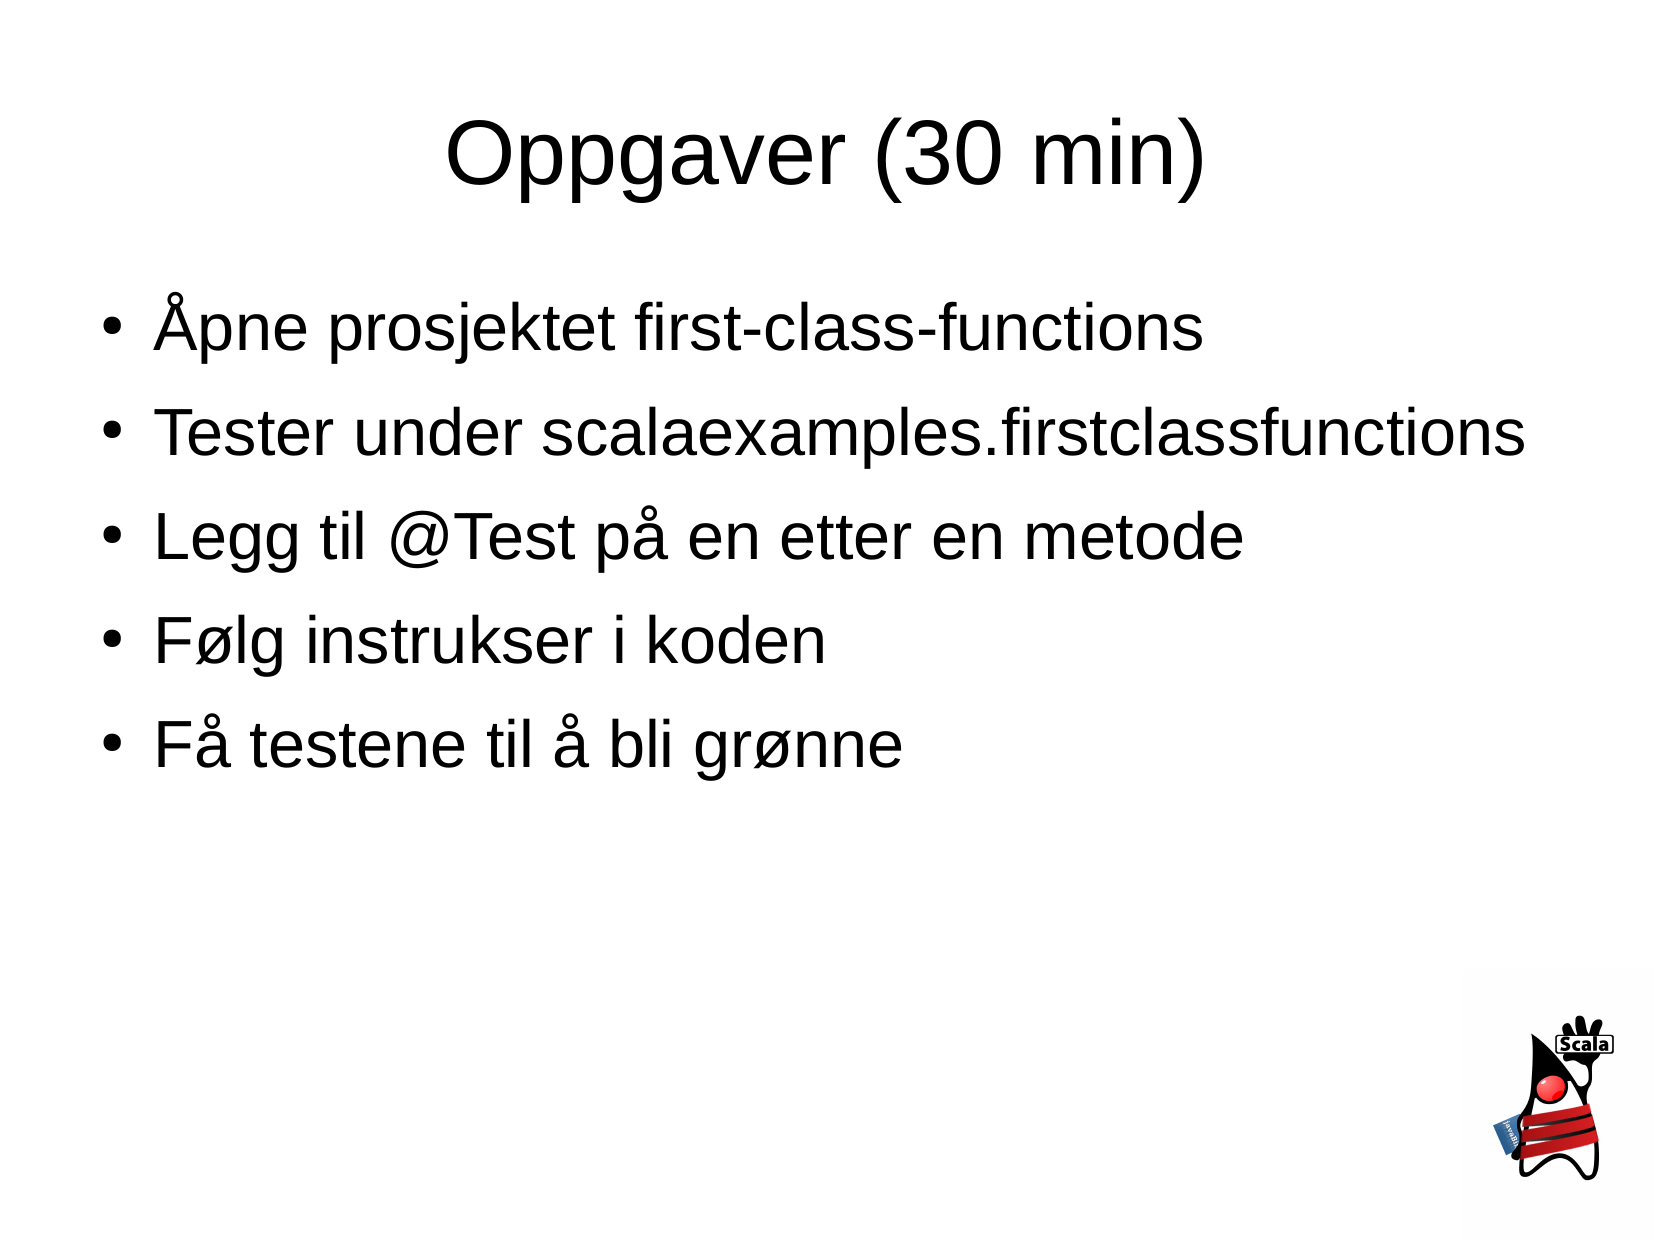

# Oppgaver (30 min)
Åpne prosjektet first-class-functions
Tester under scalaexamples.firstclassfunctions
Legg til @Test på en etter en metode
Følg instrukser i koden
Få testene til å bli grønne